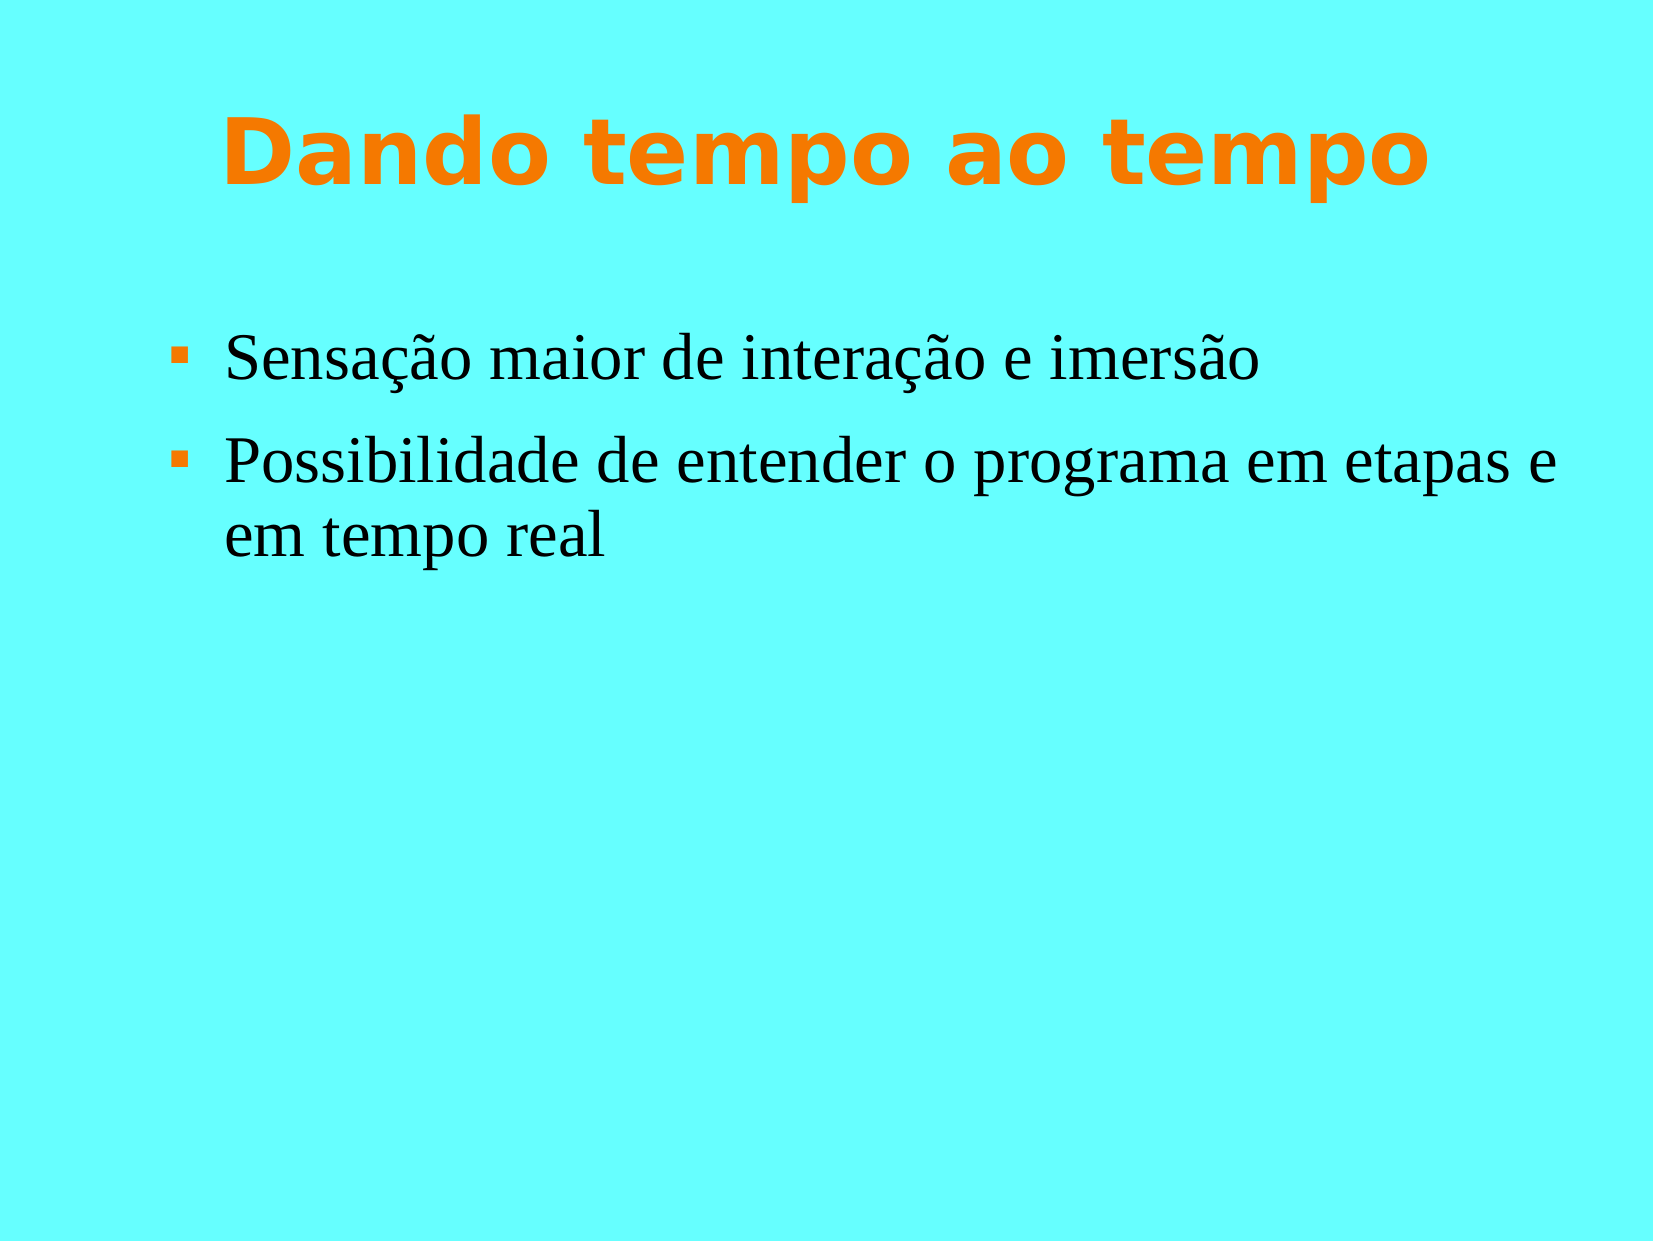

# Dando tempo ao tempo
Sensação maior de interação e imersão
Possibilidade de entender o programa em etapas e em tempo real